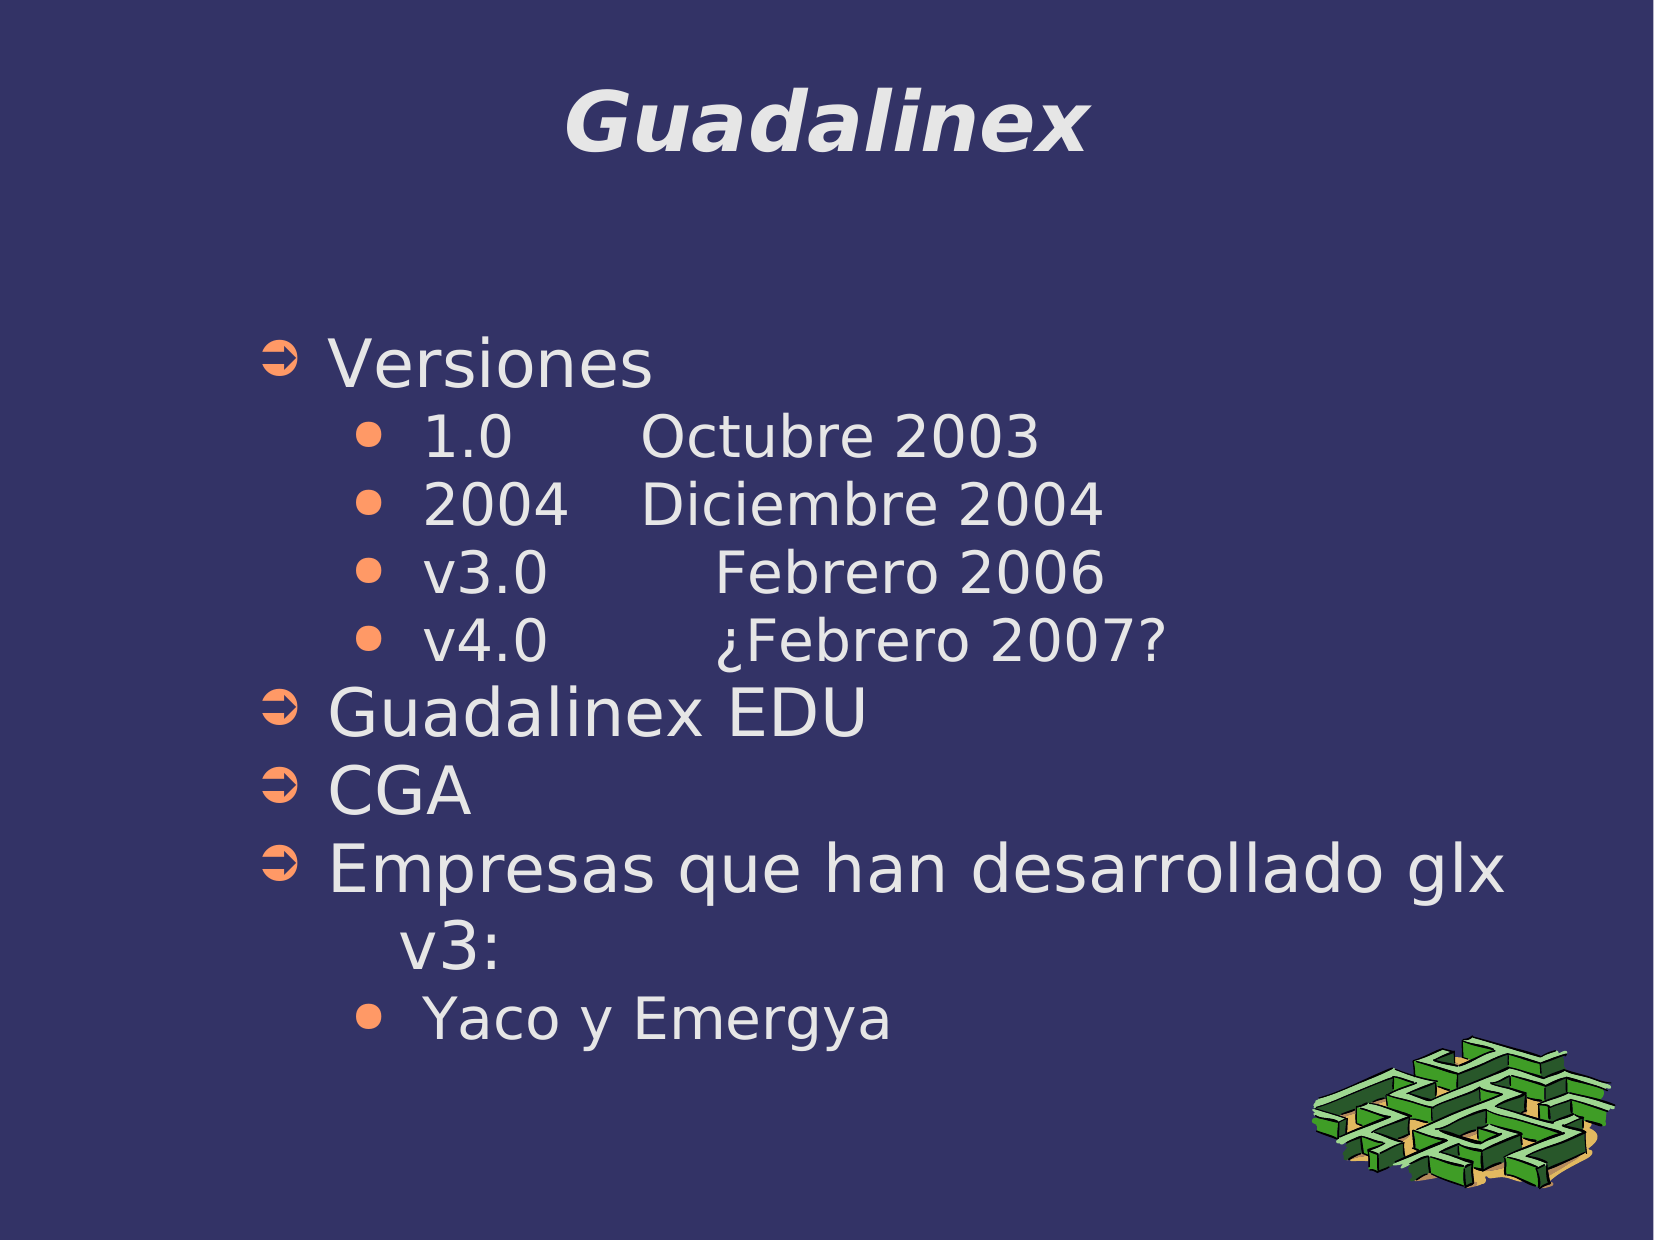

# Guadalinex
Versiones
1.0 		Octubre 2003
2004 	Diciembre 2004
v3.0 		Febrero 2006
v4.0 		¿Febrero 2007?
Guadalinex EDU
CGA
Empresas que han desarrollado glx v3:
Yaco y Emergya